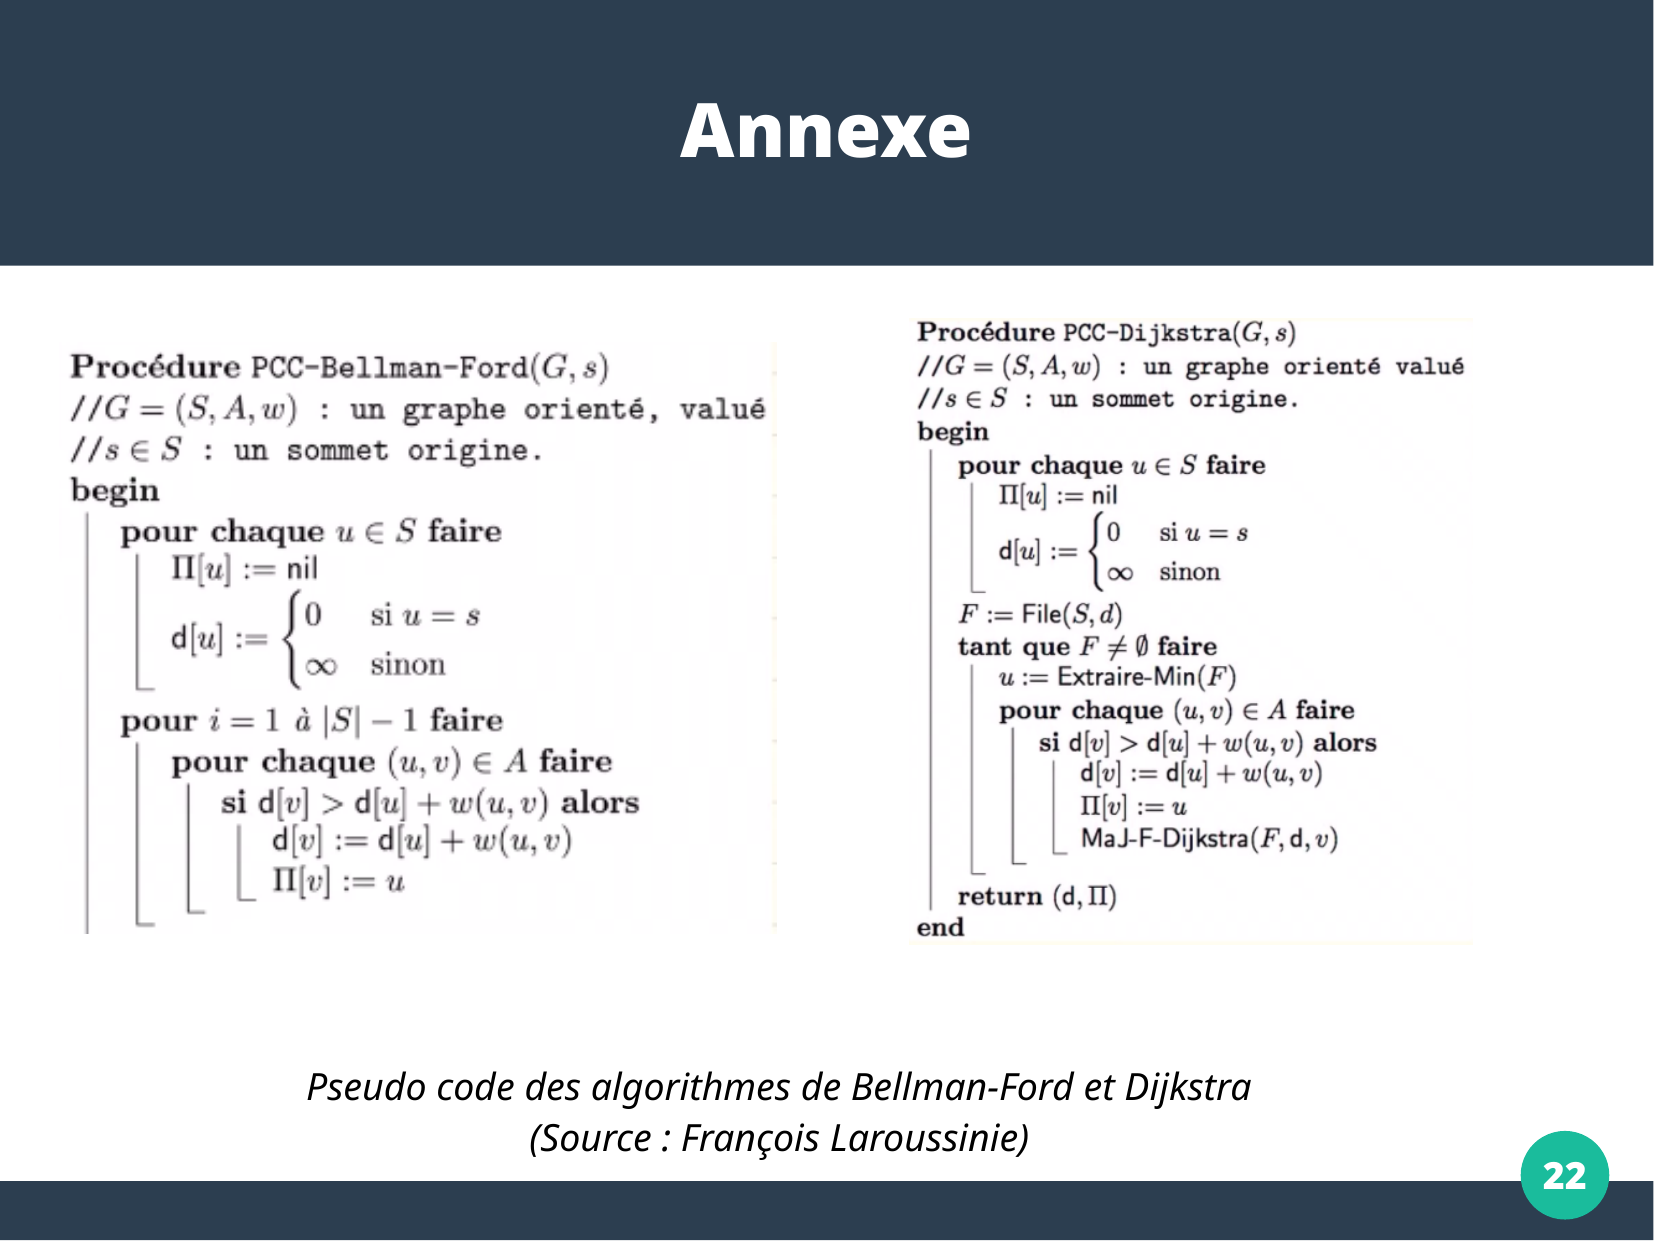

# Annexe
Pseudo code des algorithmes de Bellman-Ford et Dijkstra
(Source : François Laroussinie)
22